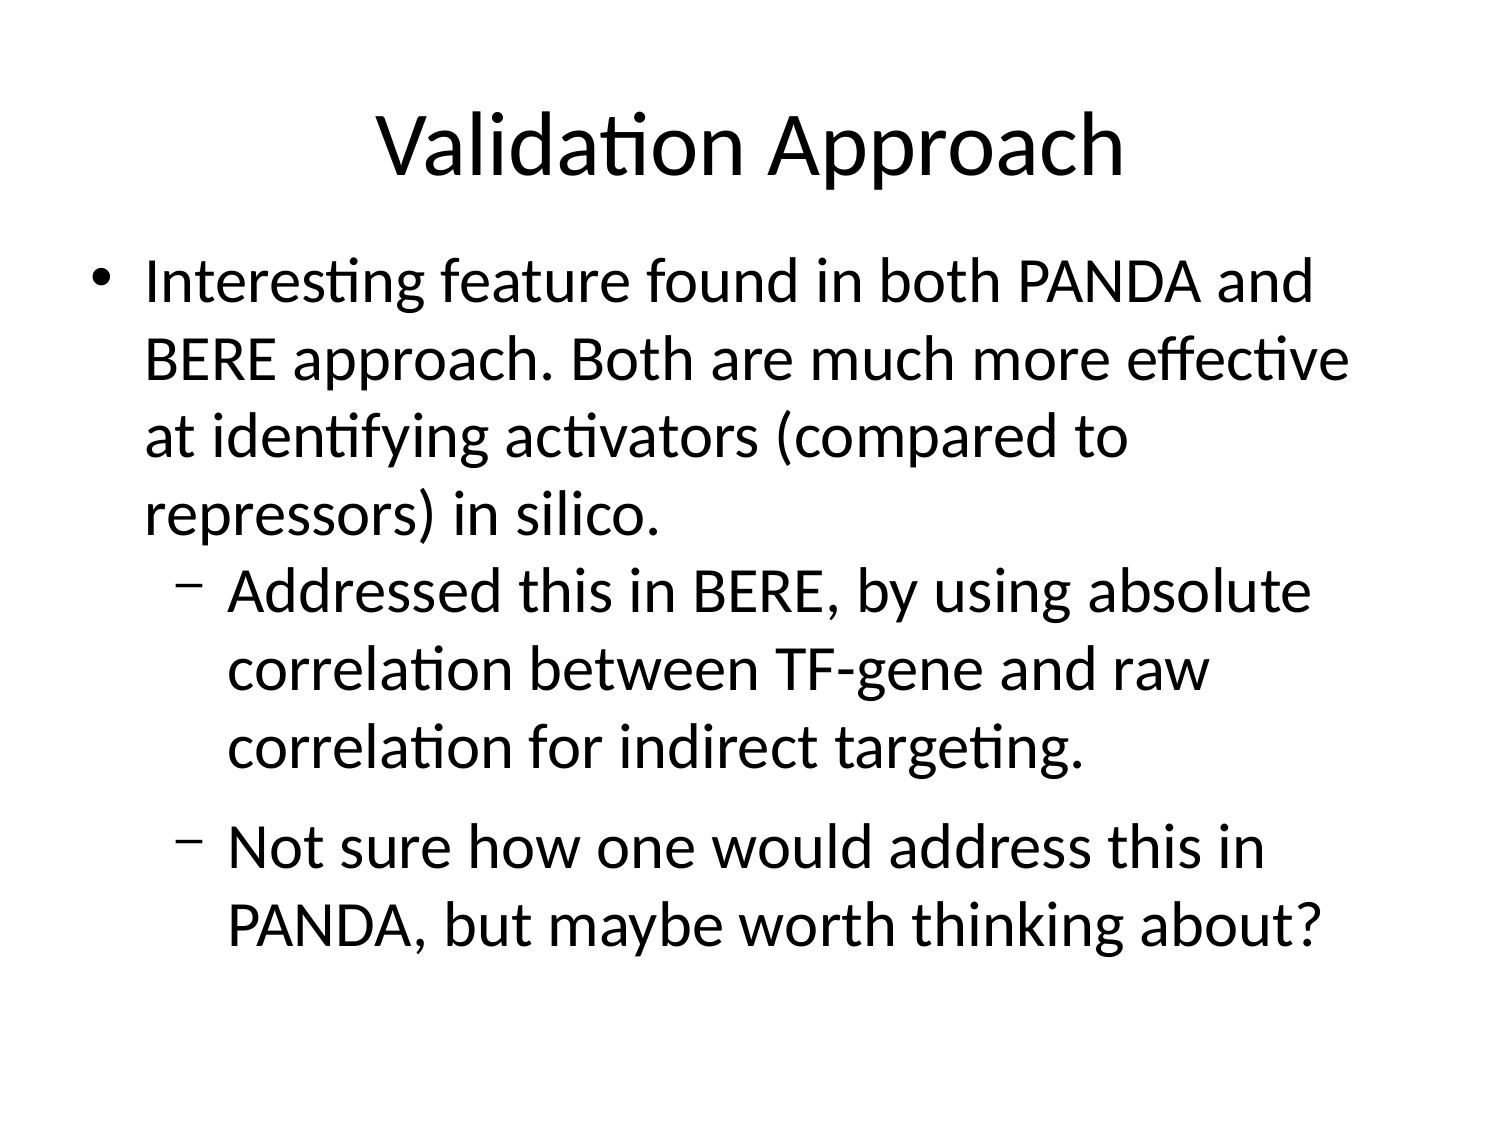

# Validation Approach
Interesting feature found in both PANDA and BERE approach. Both are much more effective at identifying activators (compared to repressors) in silico.
Addressed this in BERE, by using absolute correlation between TF-gene and raw correlation for indirect targeting.
Not sure how one would address this in PANDA, but maybe worth thinking about?